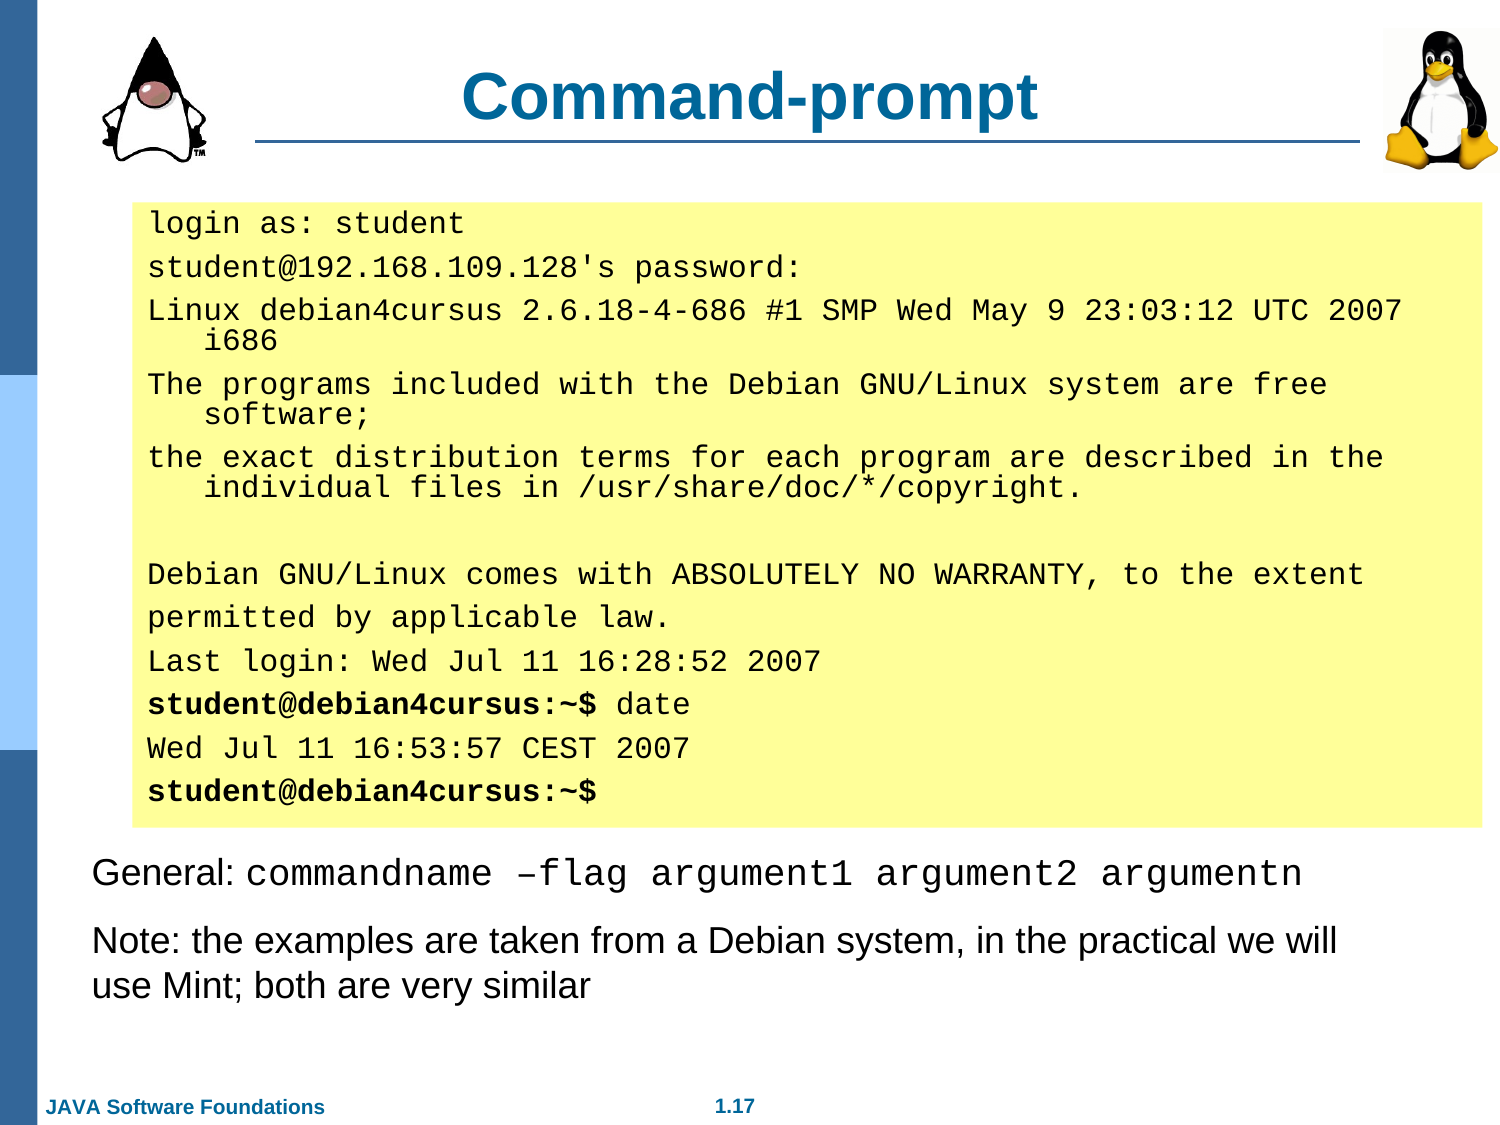

# Command-prompt
login as: student
student@192.168.109.128's password:
Linux debian4cursus 2.6.18-4-686 #1 SMP Wed May 9 23:03:12 UTC 2007 i686
The programs included with the Debian GNU/Linux system are free software;
the exact distribution terms for each program are described in the individual files in /usr/share/doc/*/copyright.
Debian GNU/Linux comes with ABSOLUTELY NO WARRANTY, to the extent
permitted by applicable law.
Last login: Wed Jul 11 16:28:52 2007
student@debian4cursus:~$ date
Wed Jul 11 16:53:57 CEST 2007
student@debian4cursus:~$
General: commandname –flag argument1 argument2 argumentn
Note: the examples are taken from a Debian system, in the practical we will use Mint; both are very similar